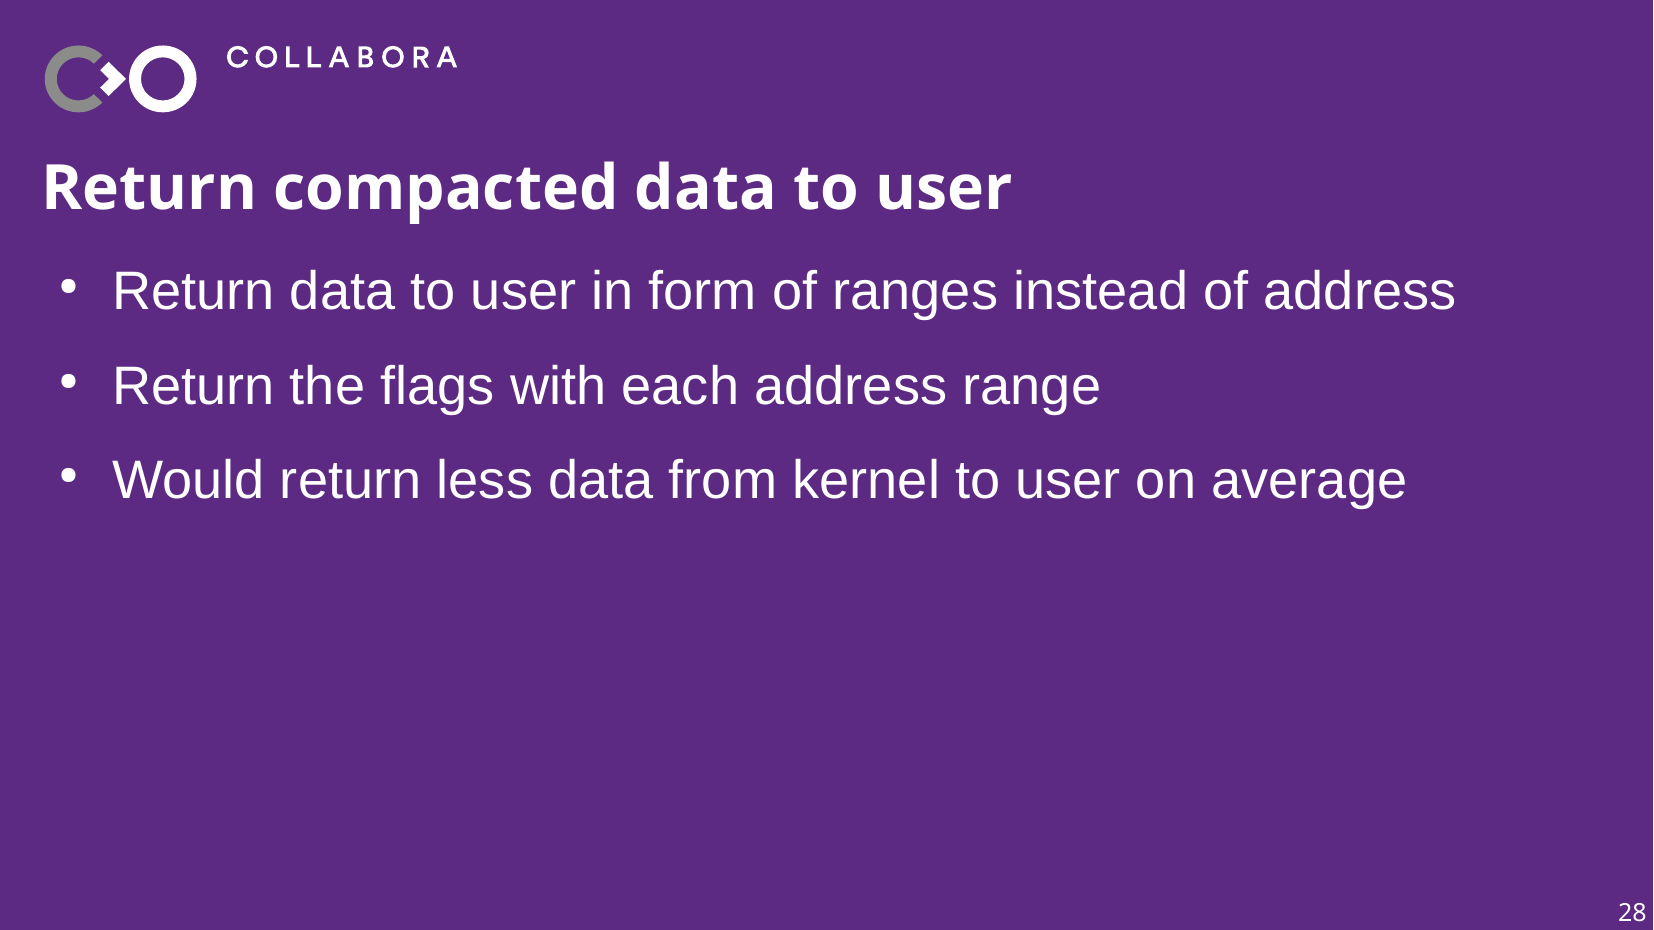

# Return compacted data to user
Return data to user in form of ranges instead of address
Return the flags with each address range
Would return less data from kernel to user on average